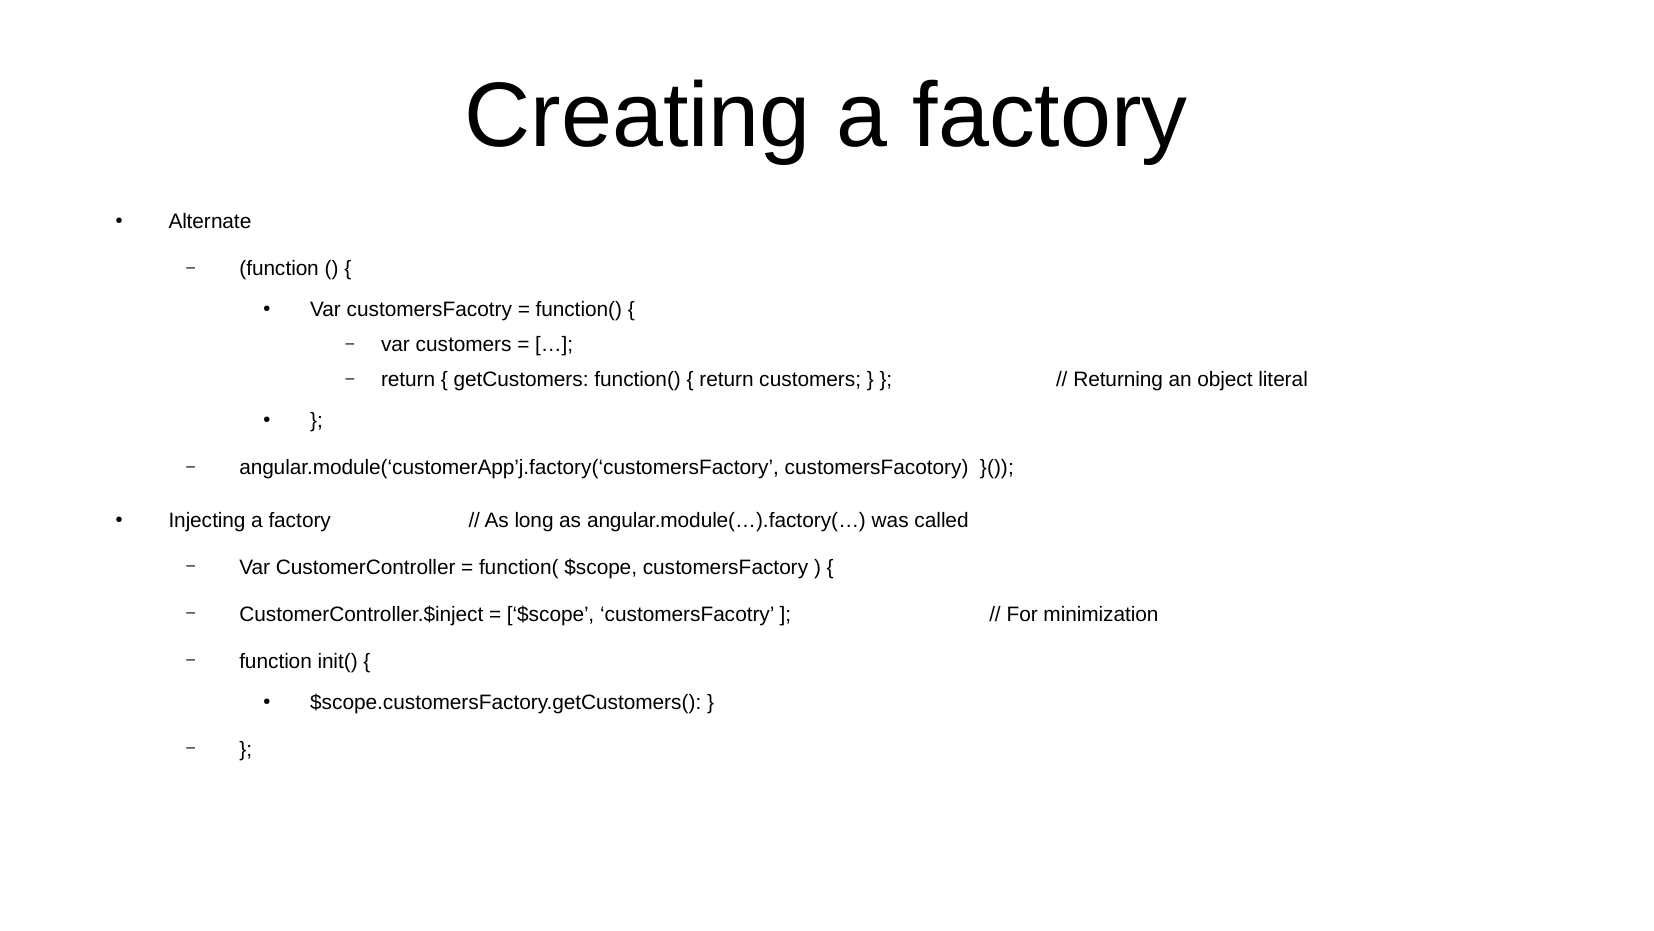

# Creating a factory
Alternate
(function () {
Var customersFacotry = function() {
var customers = […];
return { getCustomers: function() { return customers; } }; 			// Returning an object literal
};
angular.module(‘customerApp’j.factory(‘customersFactory’, customersFacotory) }());
Injecting a factory		// As long as angular.module(…).factory(…) was called
Var CustomerController = function( $scope, customersFactory ) {
CustomerController.$inject = [‘$scope’, ‘customersFacotry’ ]; 			// For minimization
function init() {
$scope.customersFactory.getCustomers(): }
};